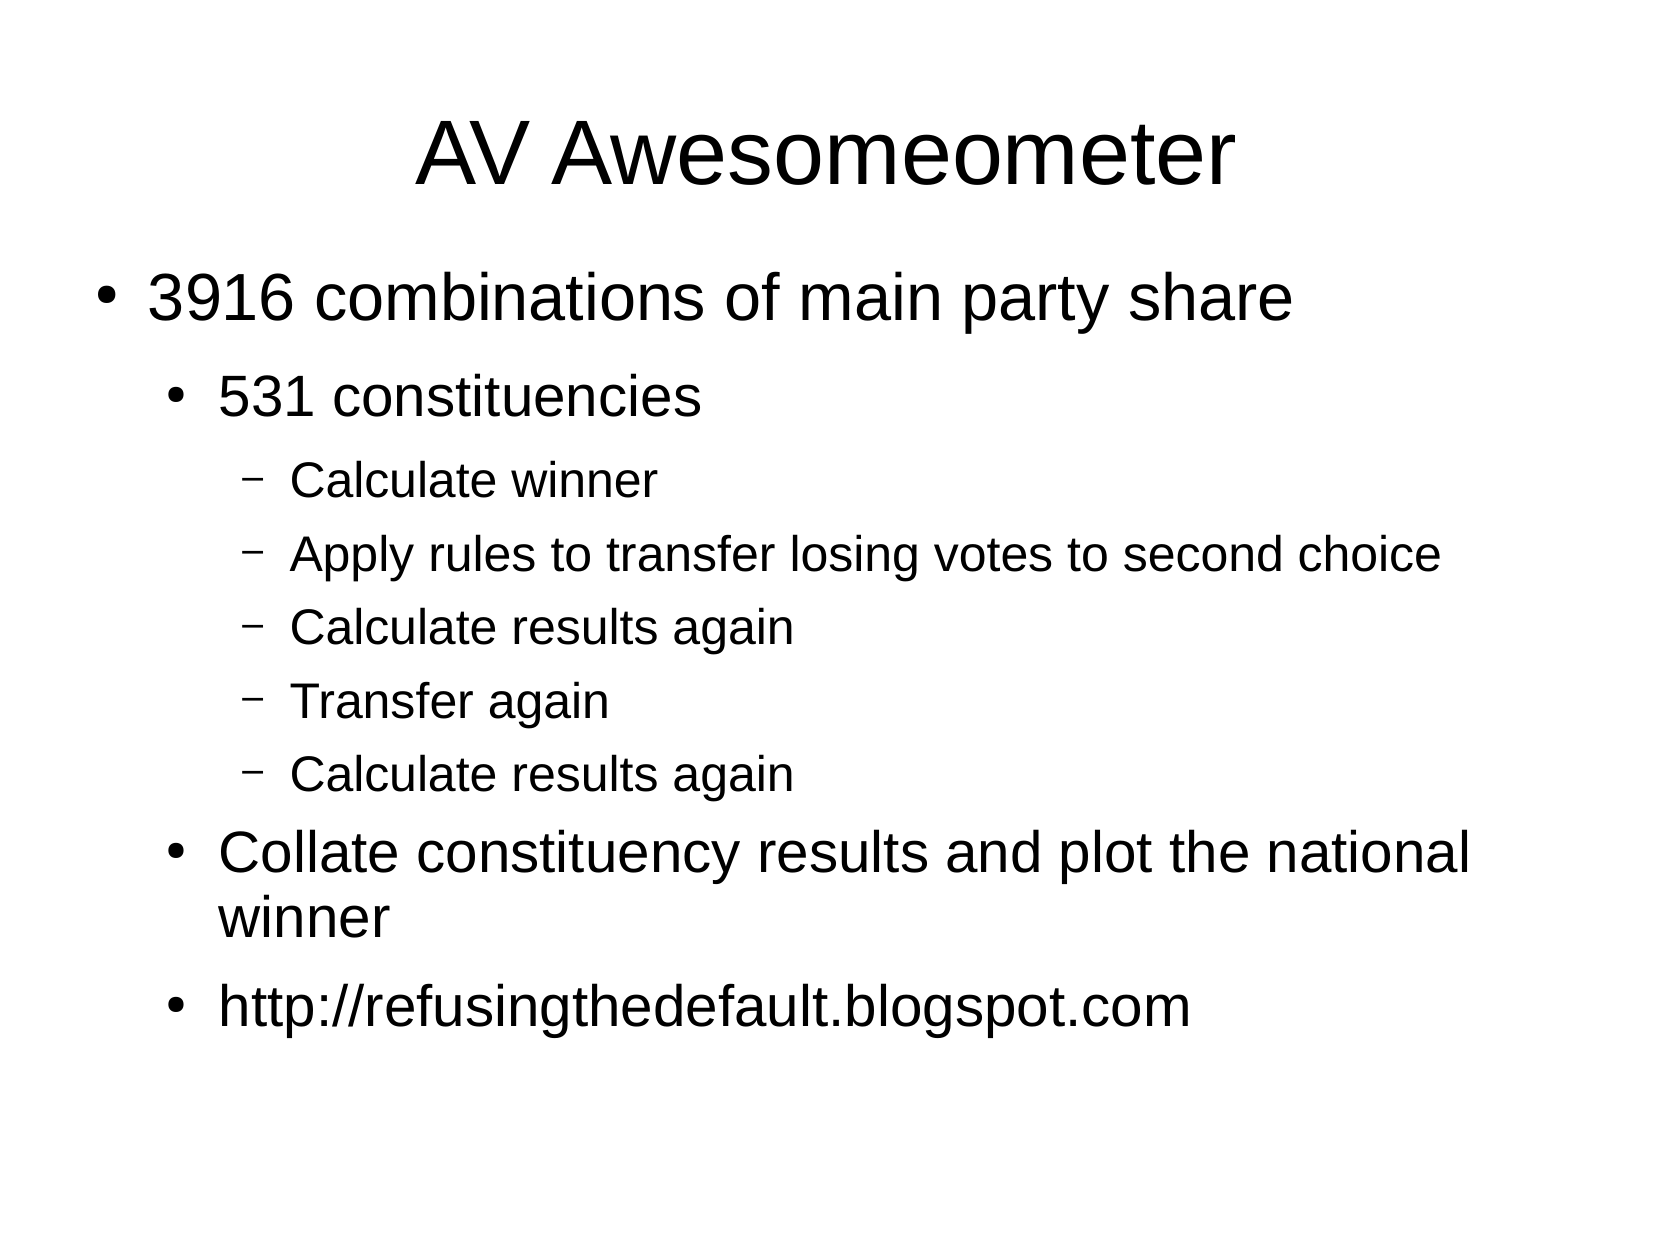

# AV Awesomeometer
3916 combinations of main party share
531 constituencies
Calculate winner
Apply rules to transfer losing votes to second choice
Calculate results again
Transfer again
Calculate results again
Collate constituency results and plot the national winner
http://refusingthedefault.blogspot.com